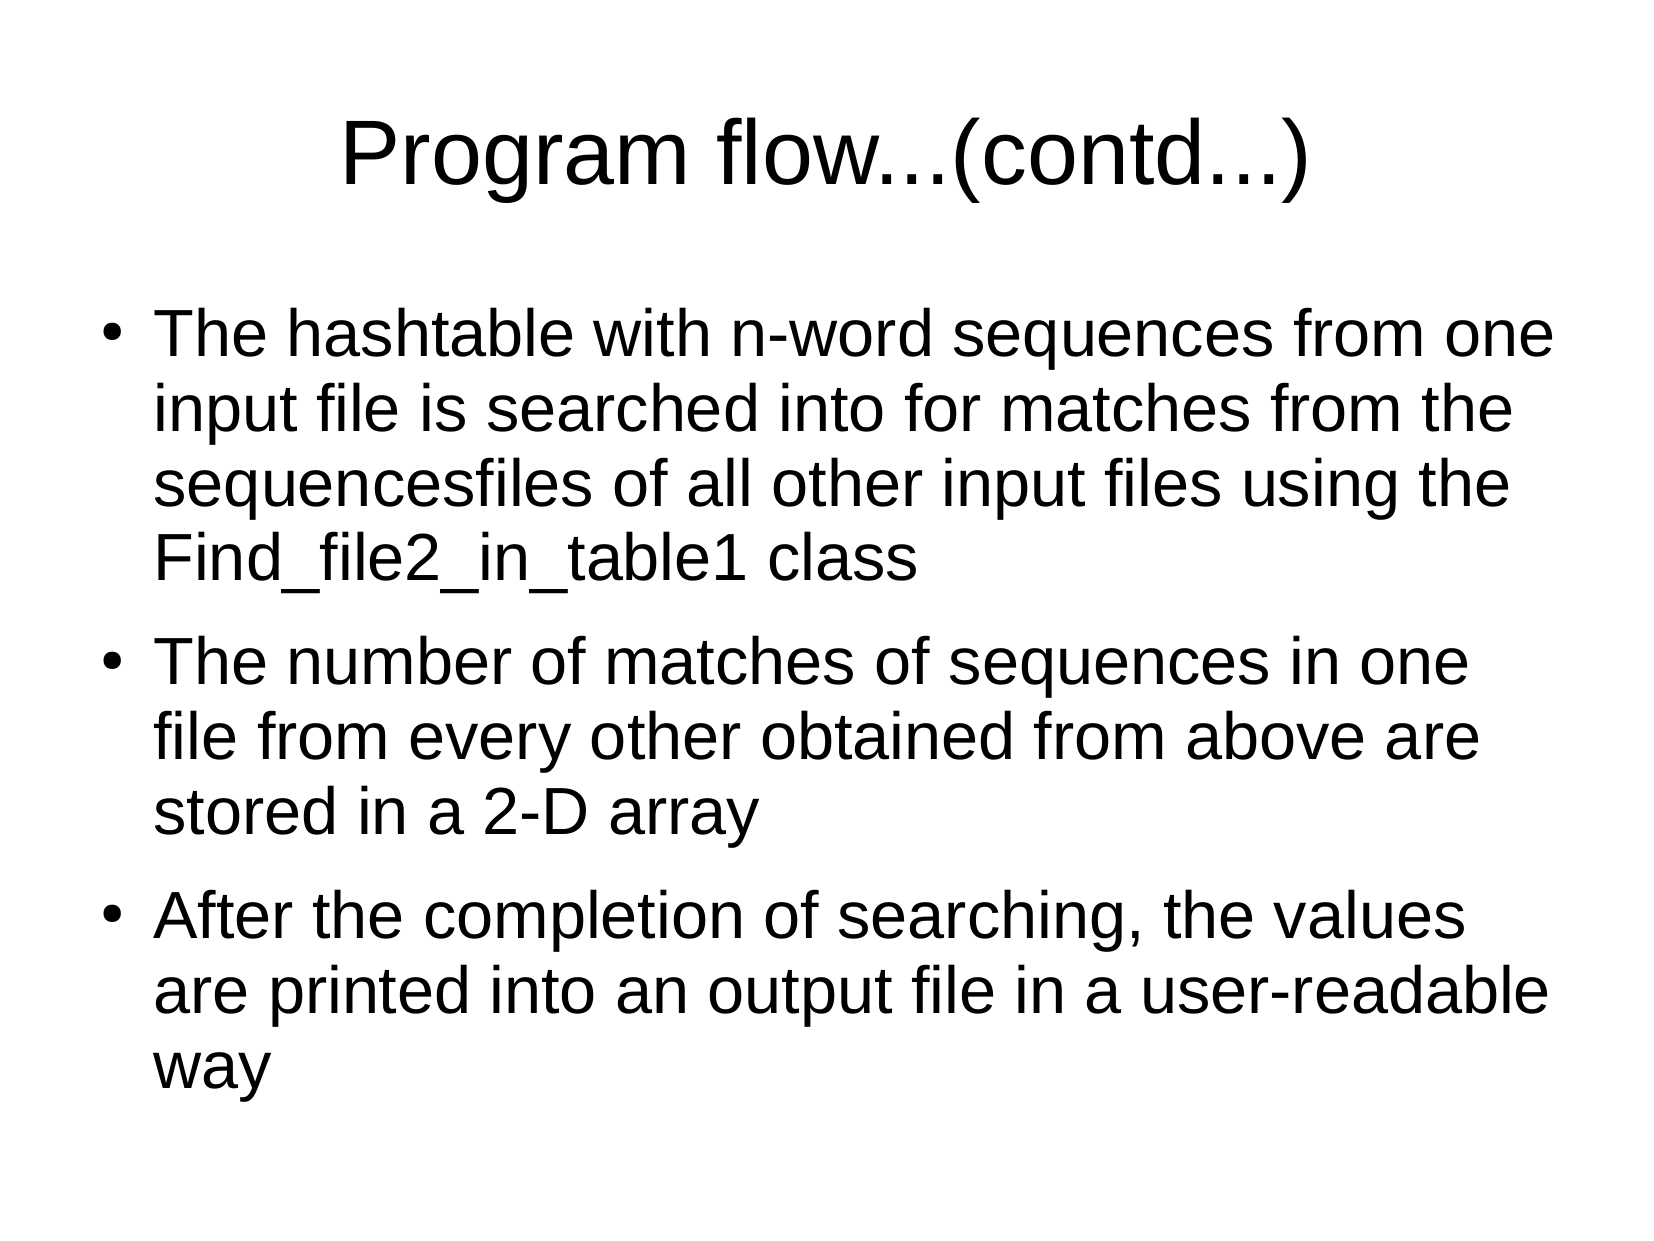

# Program flow...(contd...)
The hashtable with n-word sequences from one input file is searched into for matches from the sequencesfiles of all other input files using the Find_file2_in_table1 class
The number of matches of sequences in one file from every other obtained from above are stored in a 2-D array
After the completion of searching, the values are printed into an output file in a user-readable way